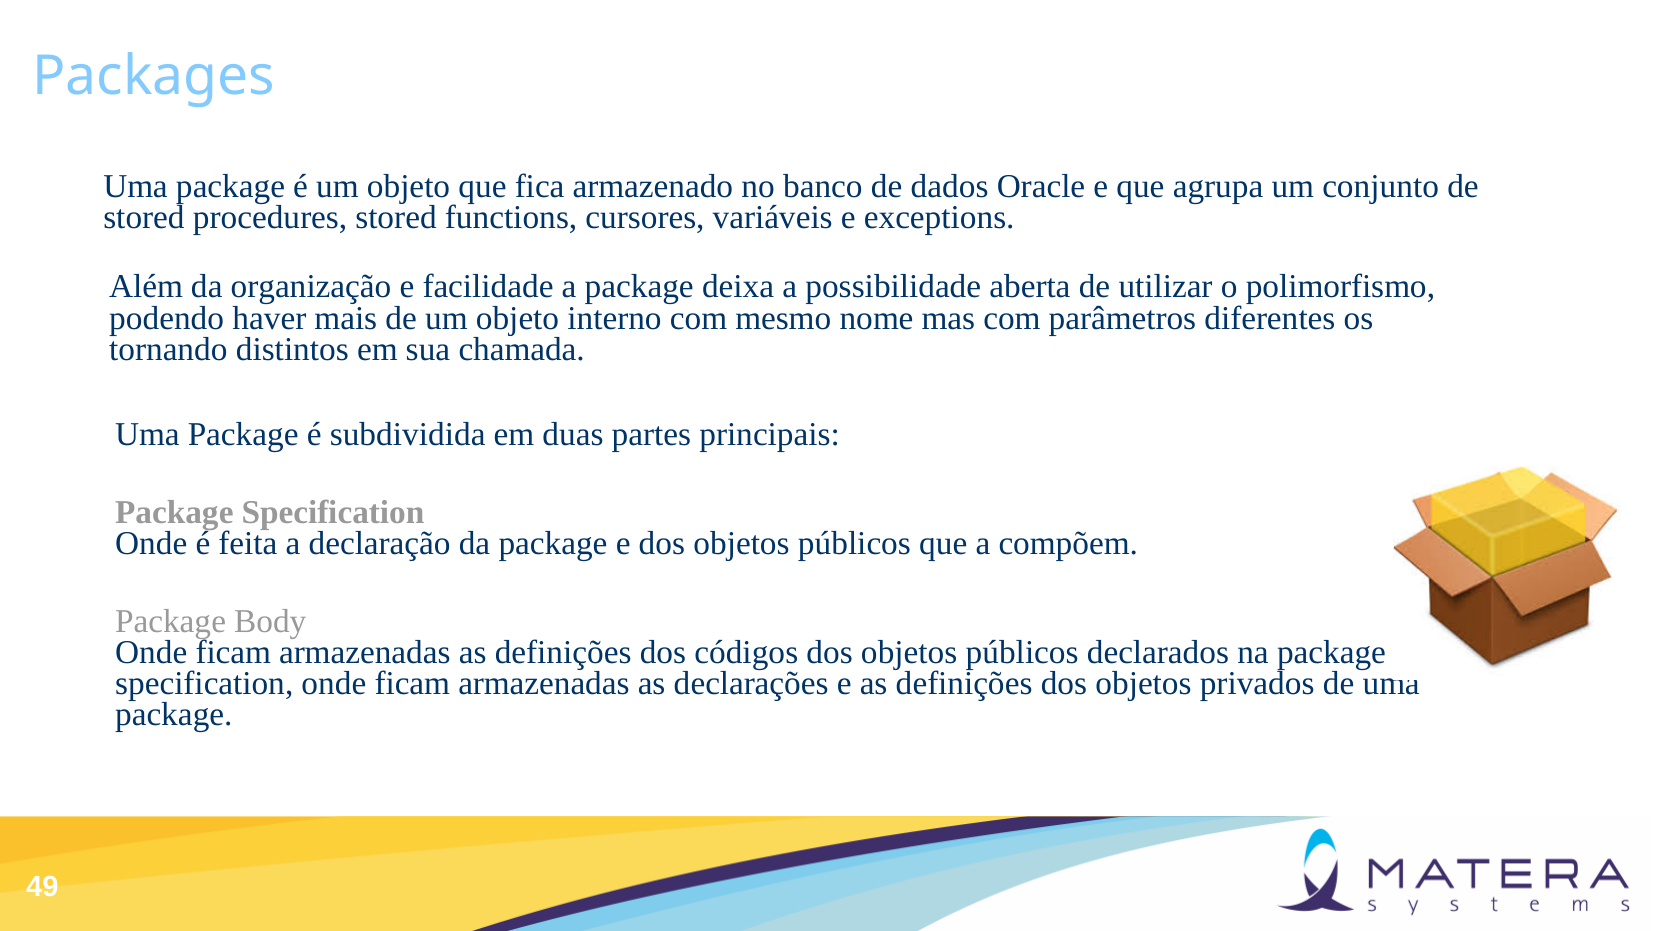

# Packages
Uma package é um objeto que fica armazenado no banco de dados Oracle e que agrupa um conjunto de stored procedures, stored functions, cursores, variáveis e exceptions.
Além da organização e facilidade a package deixa a possibilidade aberta de utilizar o polimorfismo, podendo haver mais de um objeto interno com mesmo nome mas com parâmetros diferentes os tornando distintos em sua chamada.
Uma Package é subdividida em duas partes principais:
Package Specification
Onde é feita a declaração da package e dos objetos públicos que a compõem.
Package Body
Onde ficam armazenadas as definições dos códigos dos objetos públicos declarados na package specification, onde ficam armazenadas as declarações e as definições dos objetos privados de uma package.